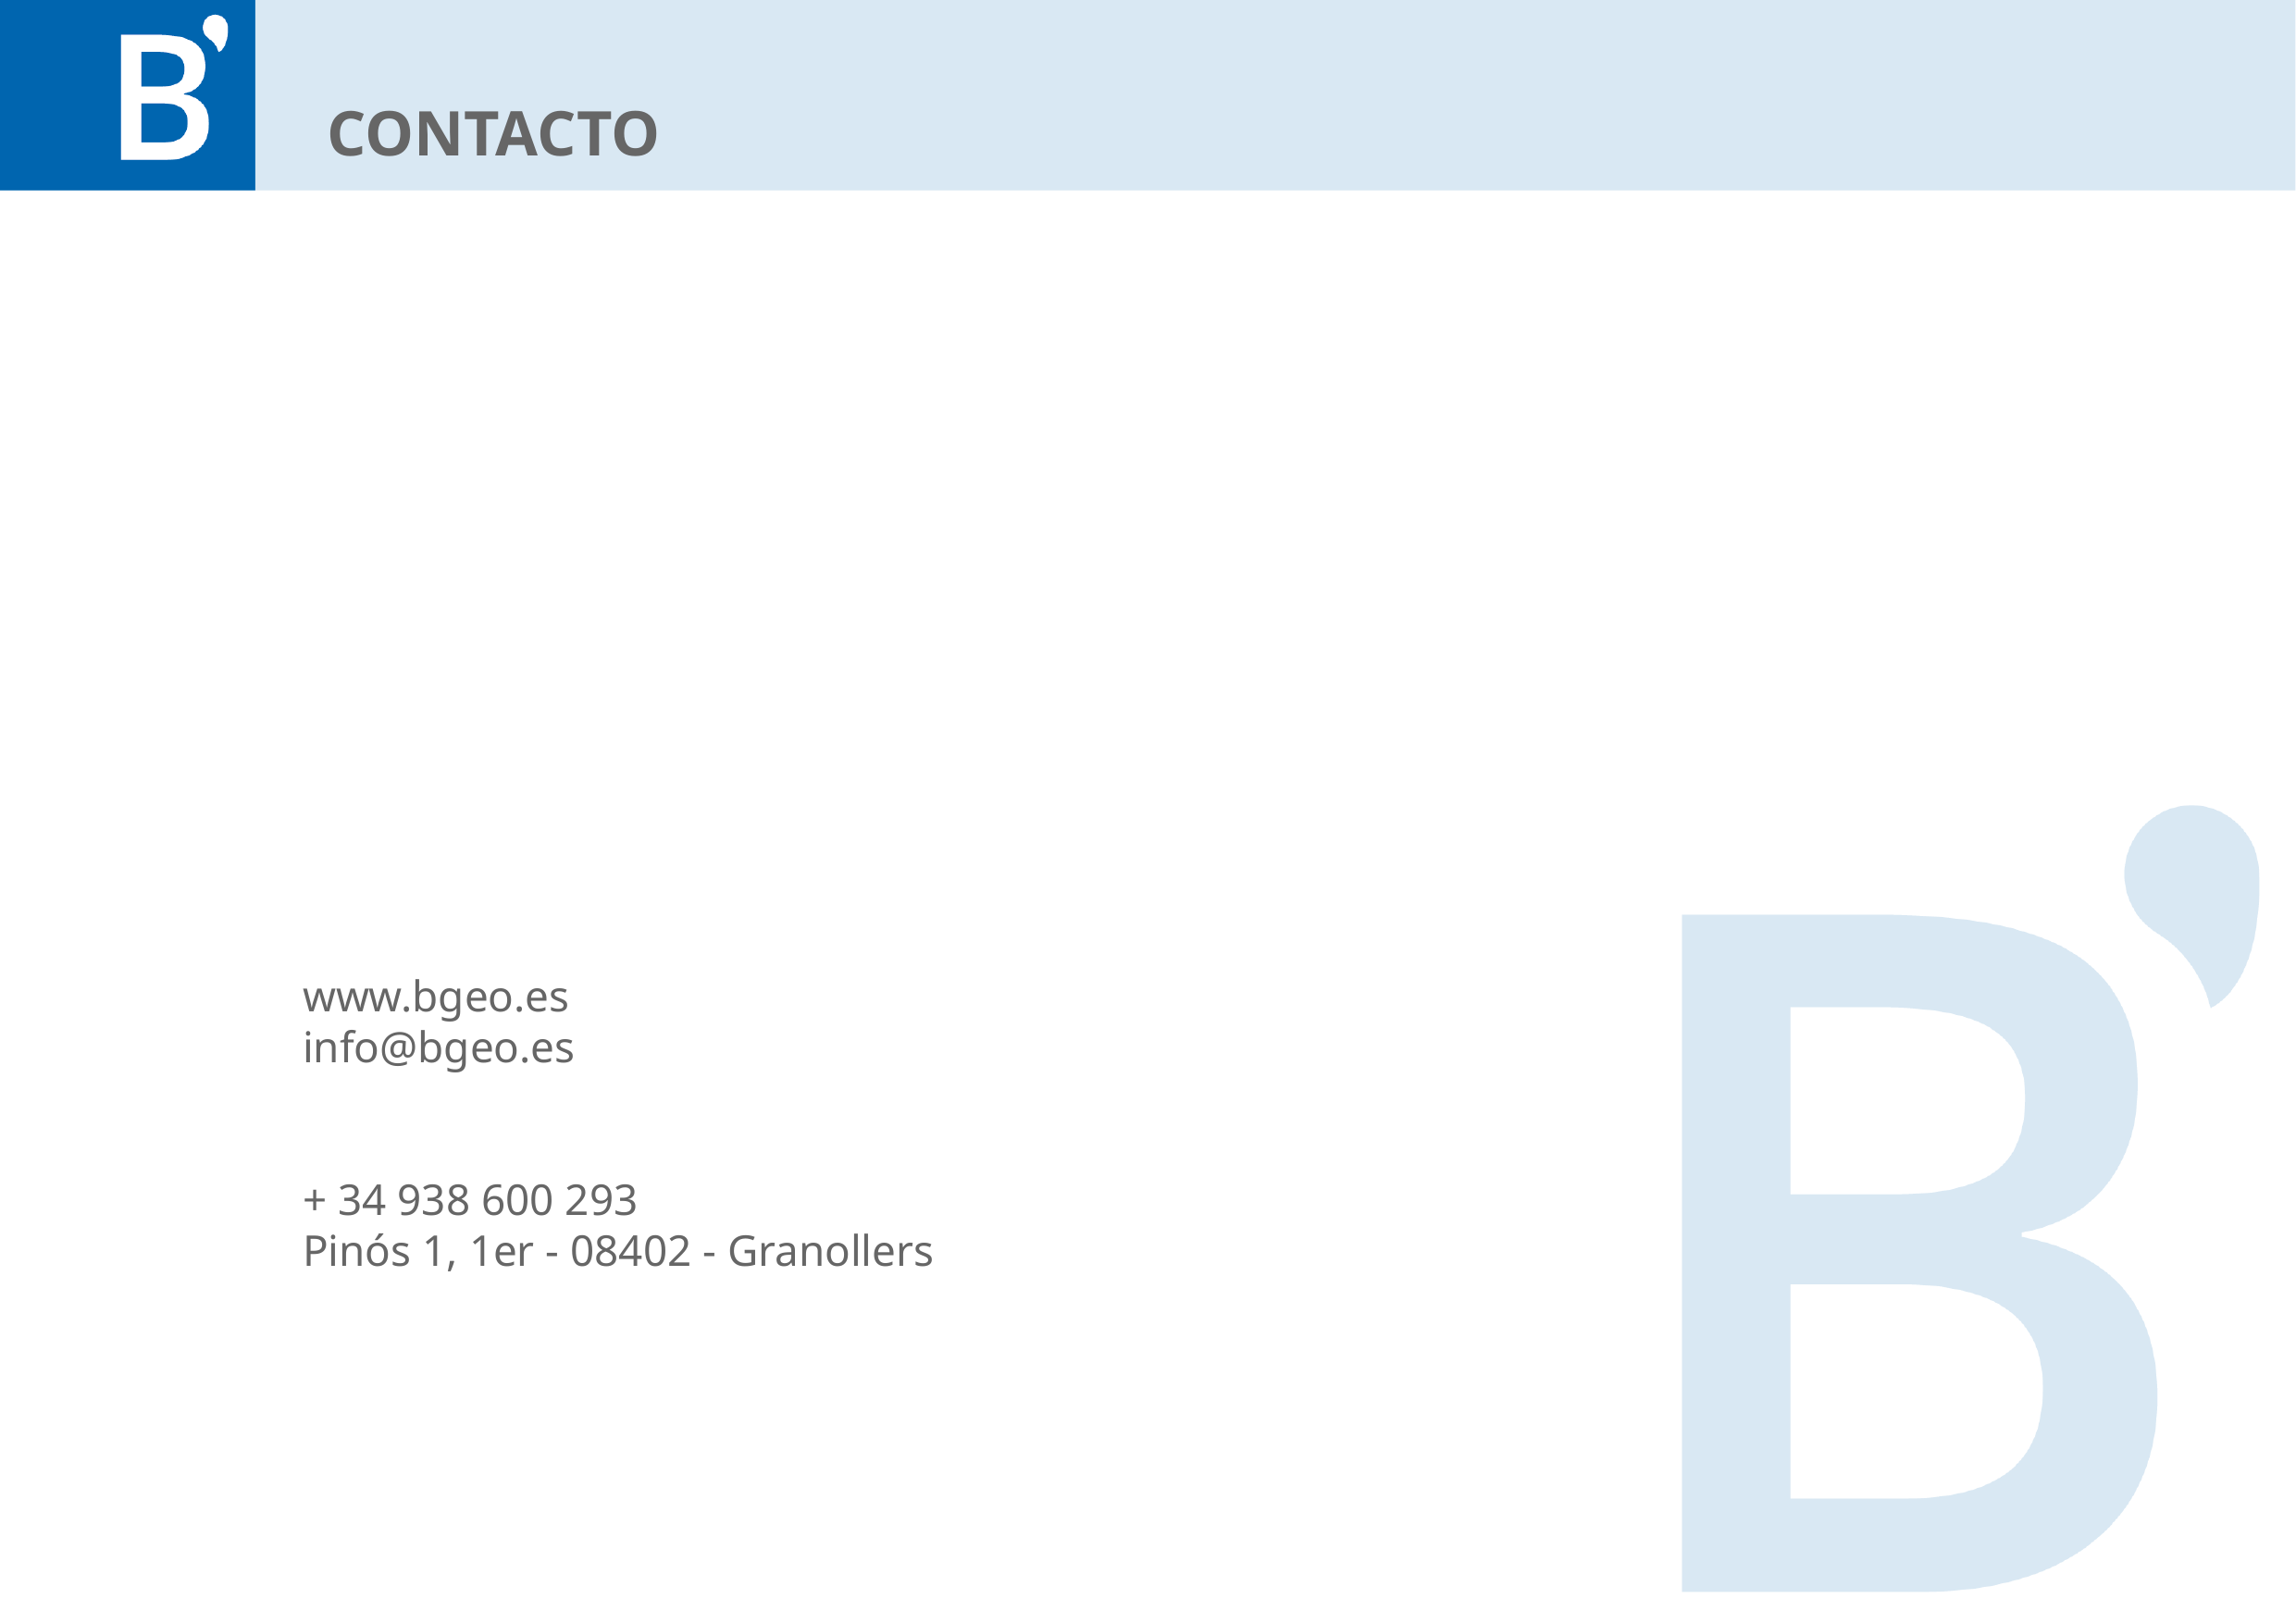

CONTACTO
www.bgeo.es
info@bgeo.es
+ 34 938 600 293
Pinós 1, 1er - 08402 - Granollers